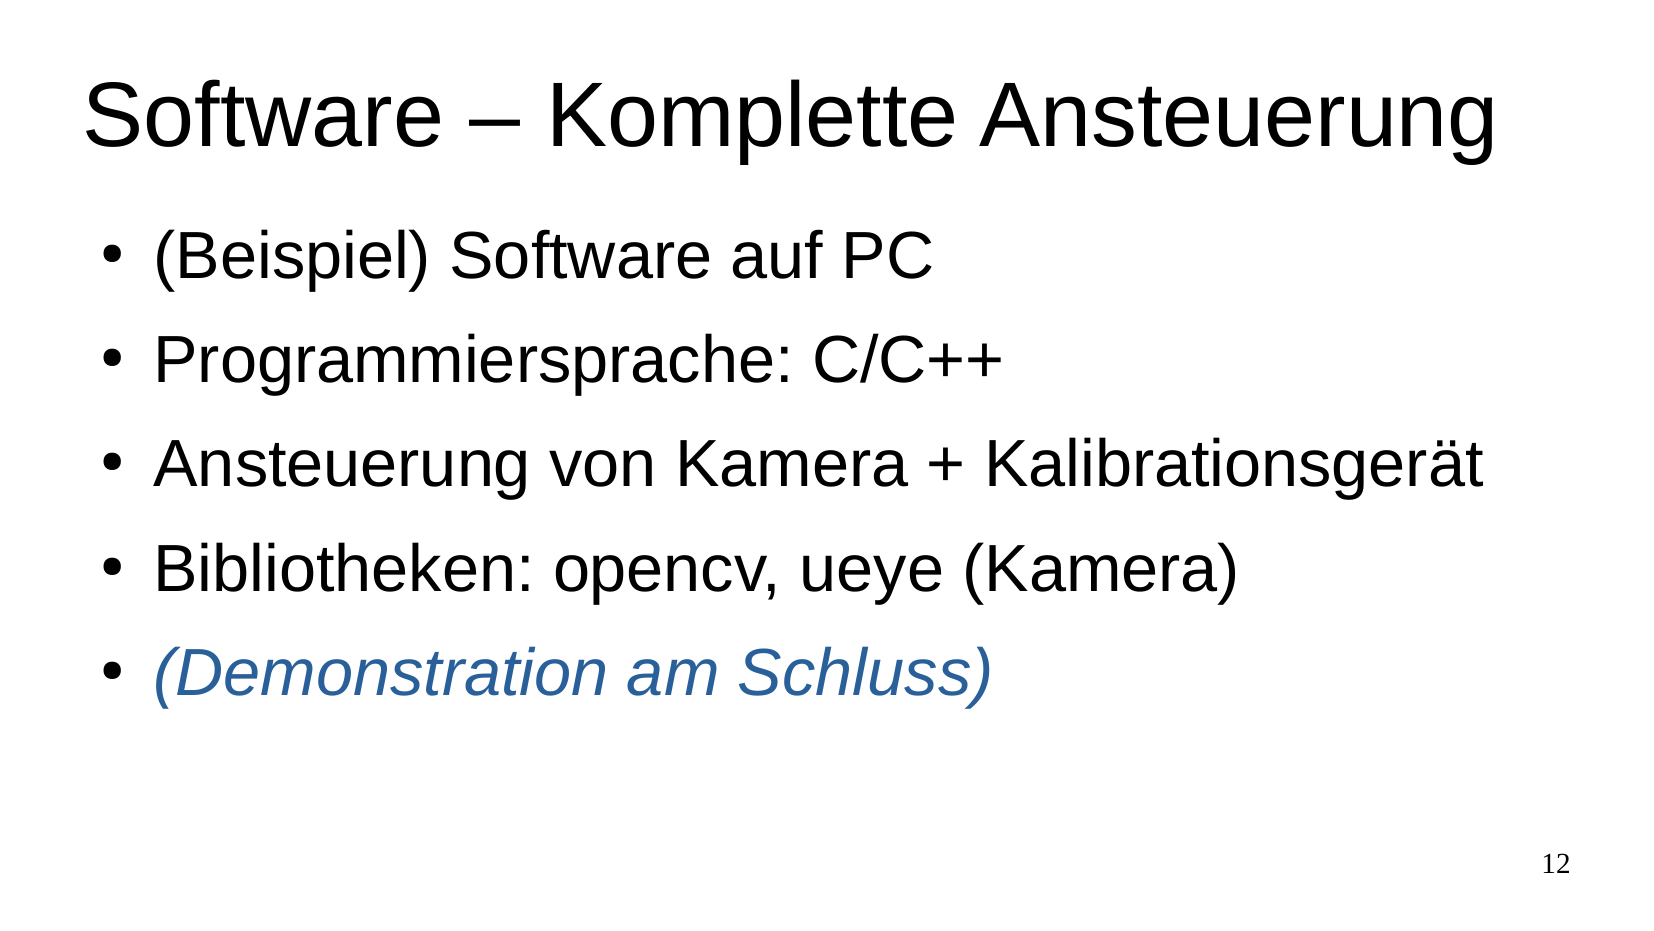

# Software – Komplette Ansteuerung
(Beispiel) Software auf PC
Programmiersprache: C/C++
Ansteuerung von Kamera + Kalibrationsgerät
Bibliotheken: opencv, ueye (Kamera)
(Demonstration am Schluss)
12